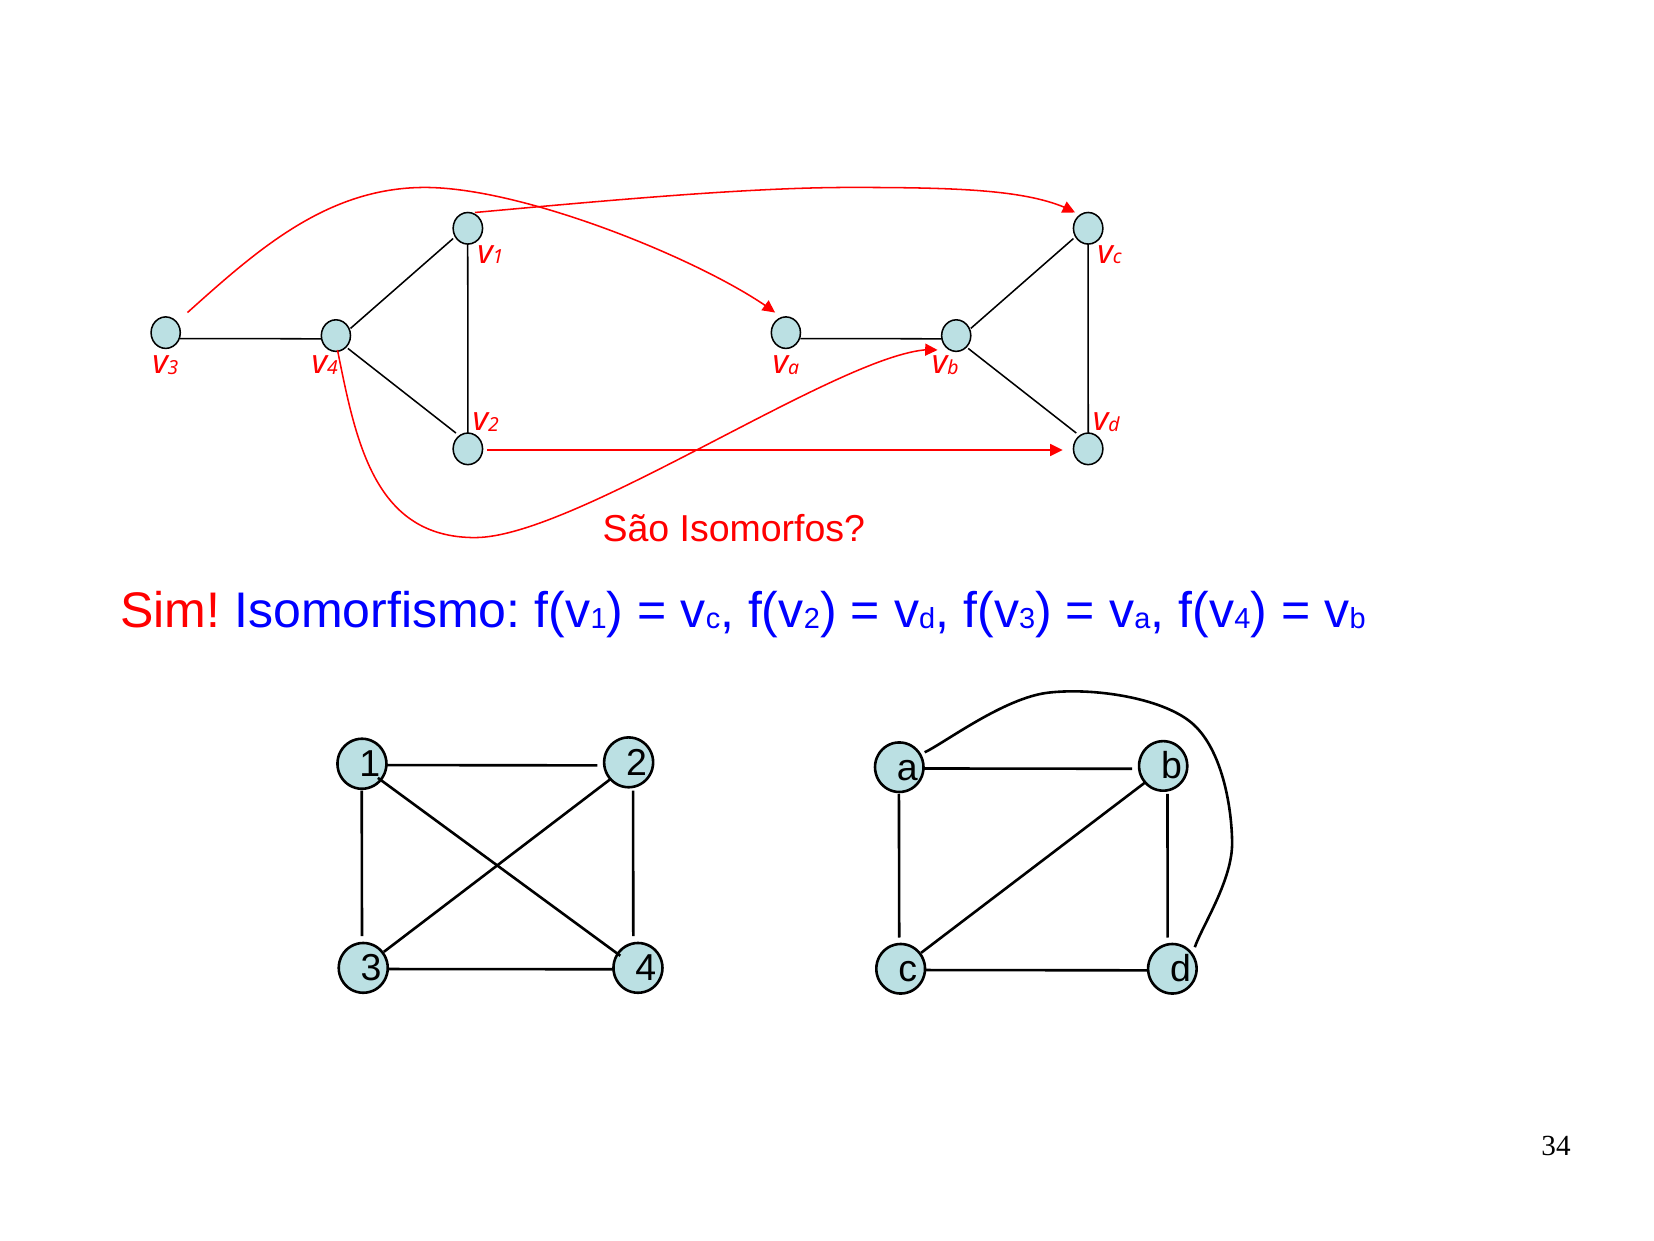

Sim! Isomorfismo: f(v1) = vc, f(v2) = vd, f(v3) = va, f(v4) = vb
v1
vc
v3
v4
va
vb
v2
vd
São Isomorfos?
2
1
b
a
c
d
3
4
34